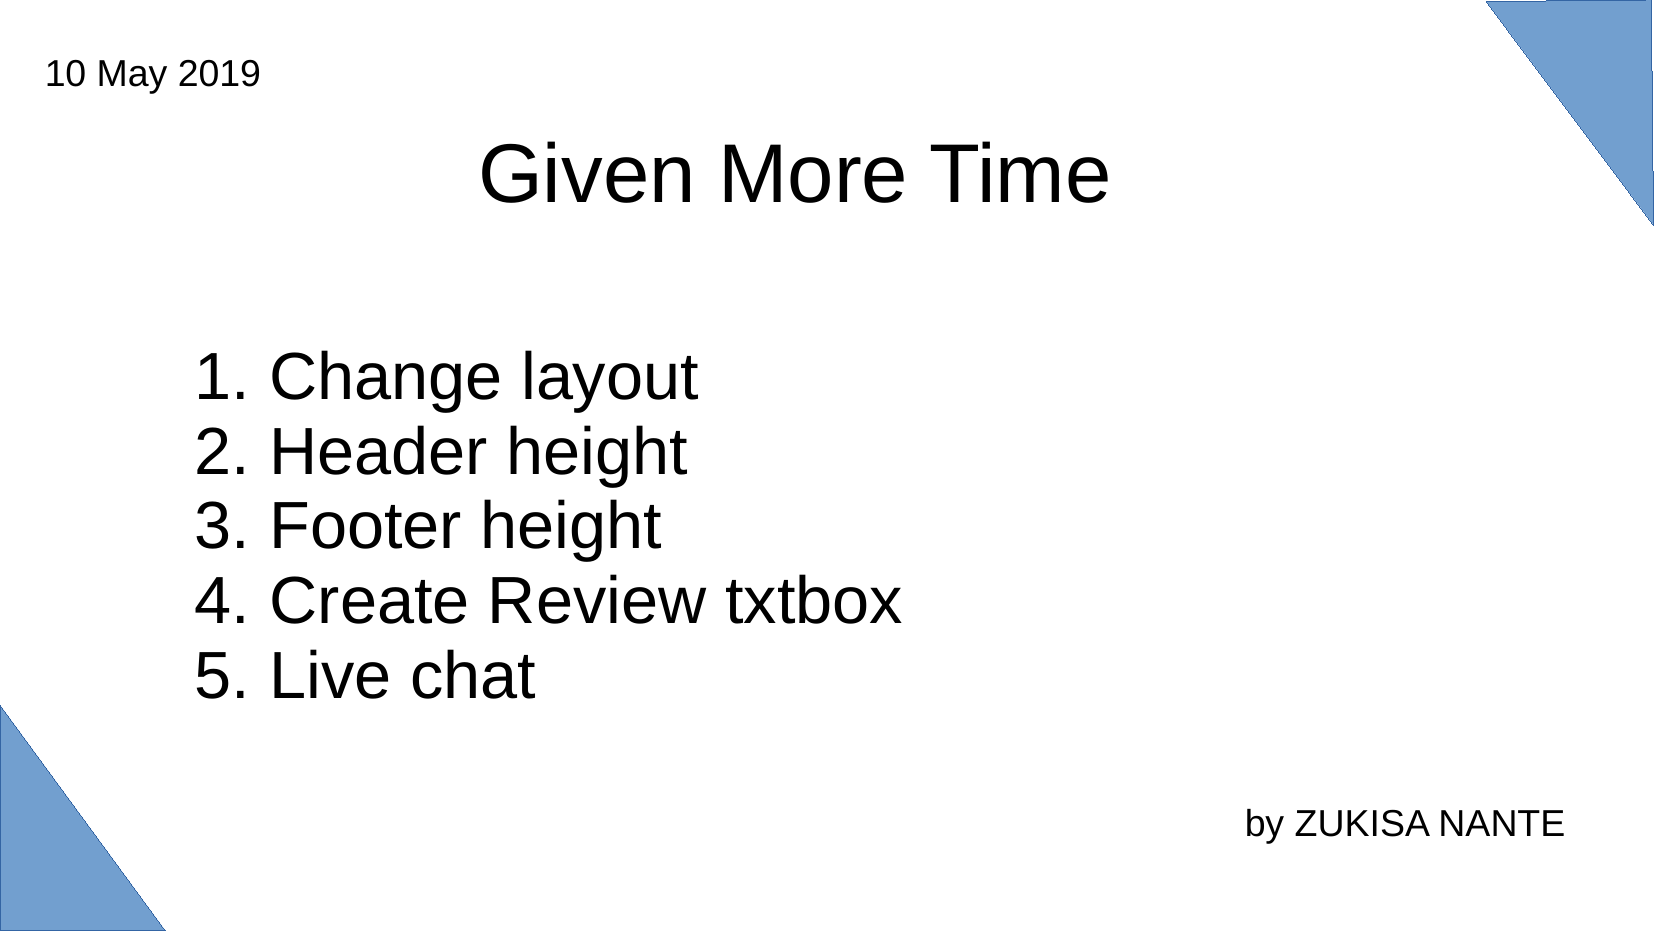

10 May 2019
Given More Time
1.	Change layout
2.	Header height
3.	Footer height
4.	Create Review txtbox
5.	Live chat
by ZUKISA NANTE